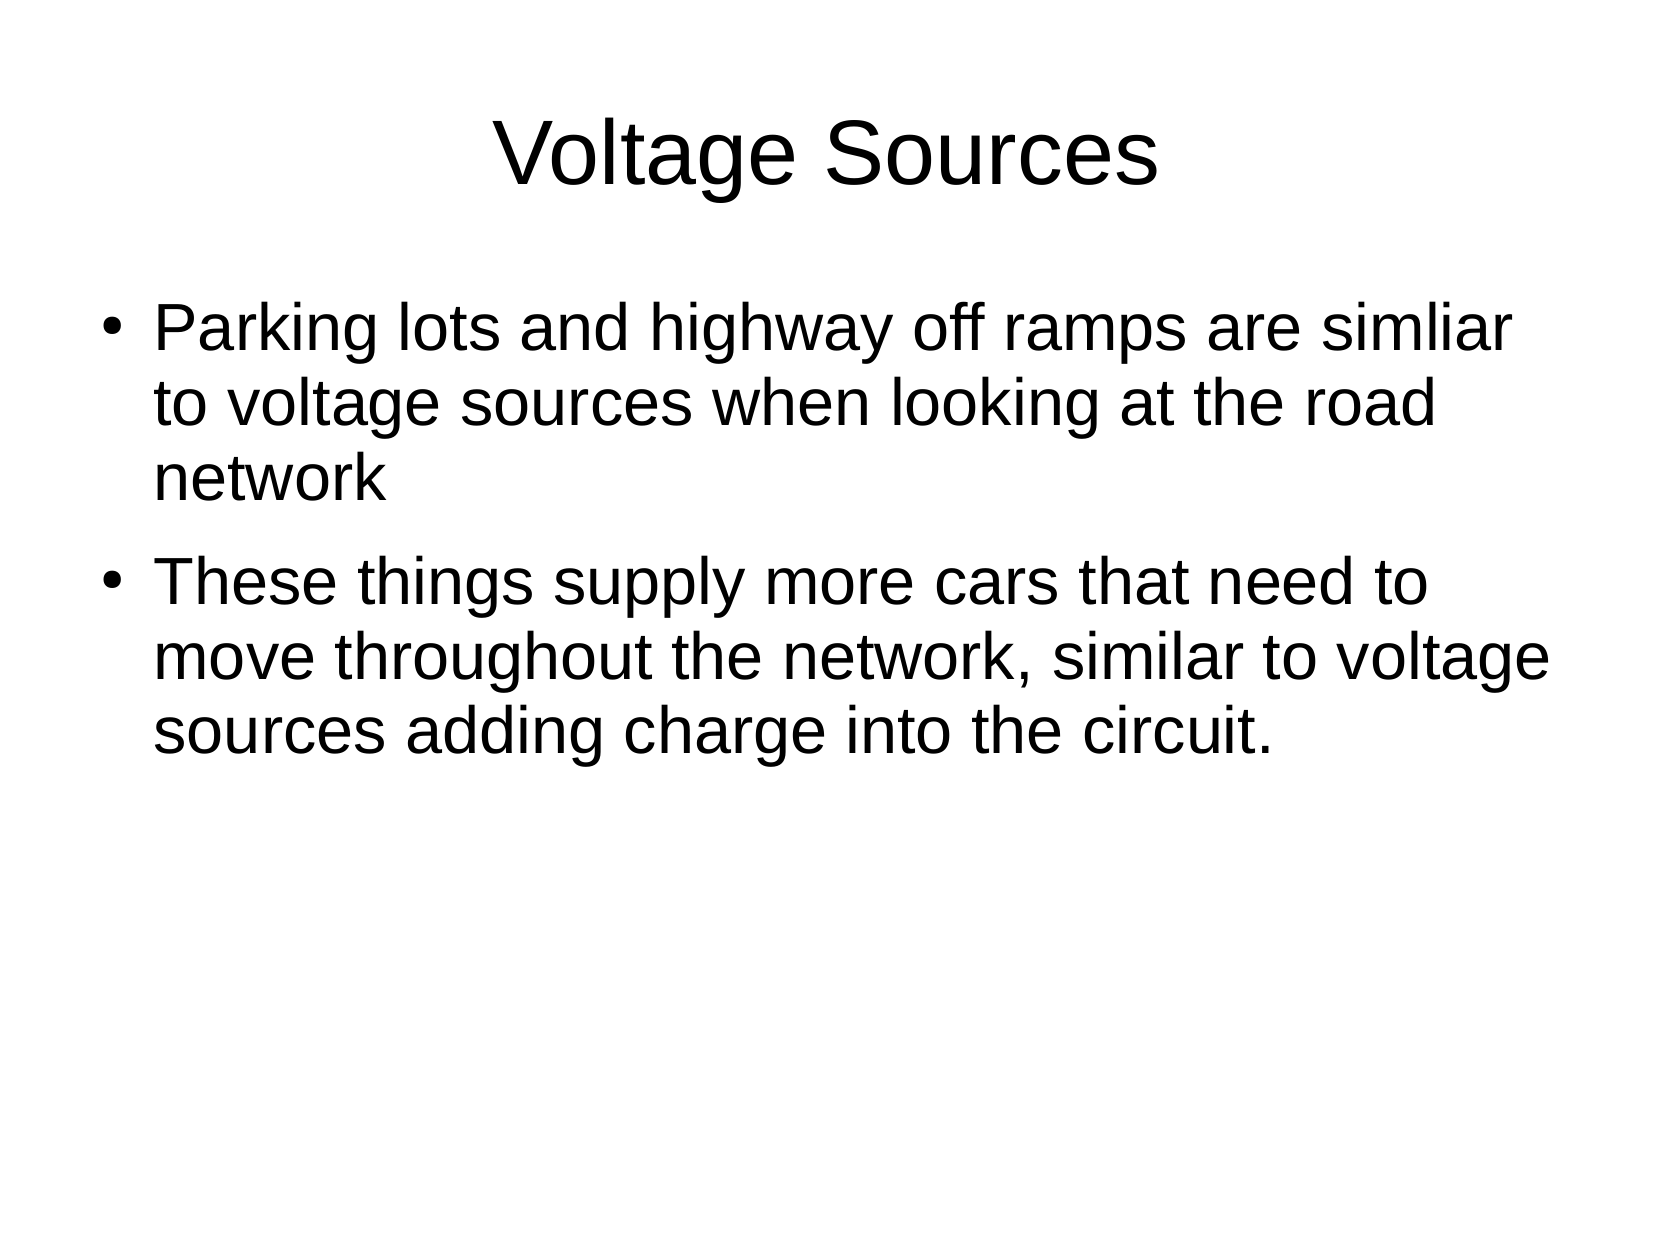

# Voltage Sources
Parking lots and highway off ramps are simliar to voltage sources when looking at the road network
These things supply more cars that need to move throughout the network, similar to voltage sources adding charge into the circuit.